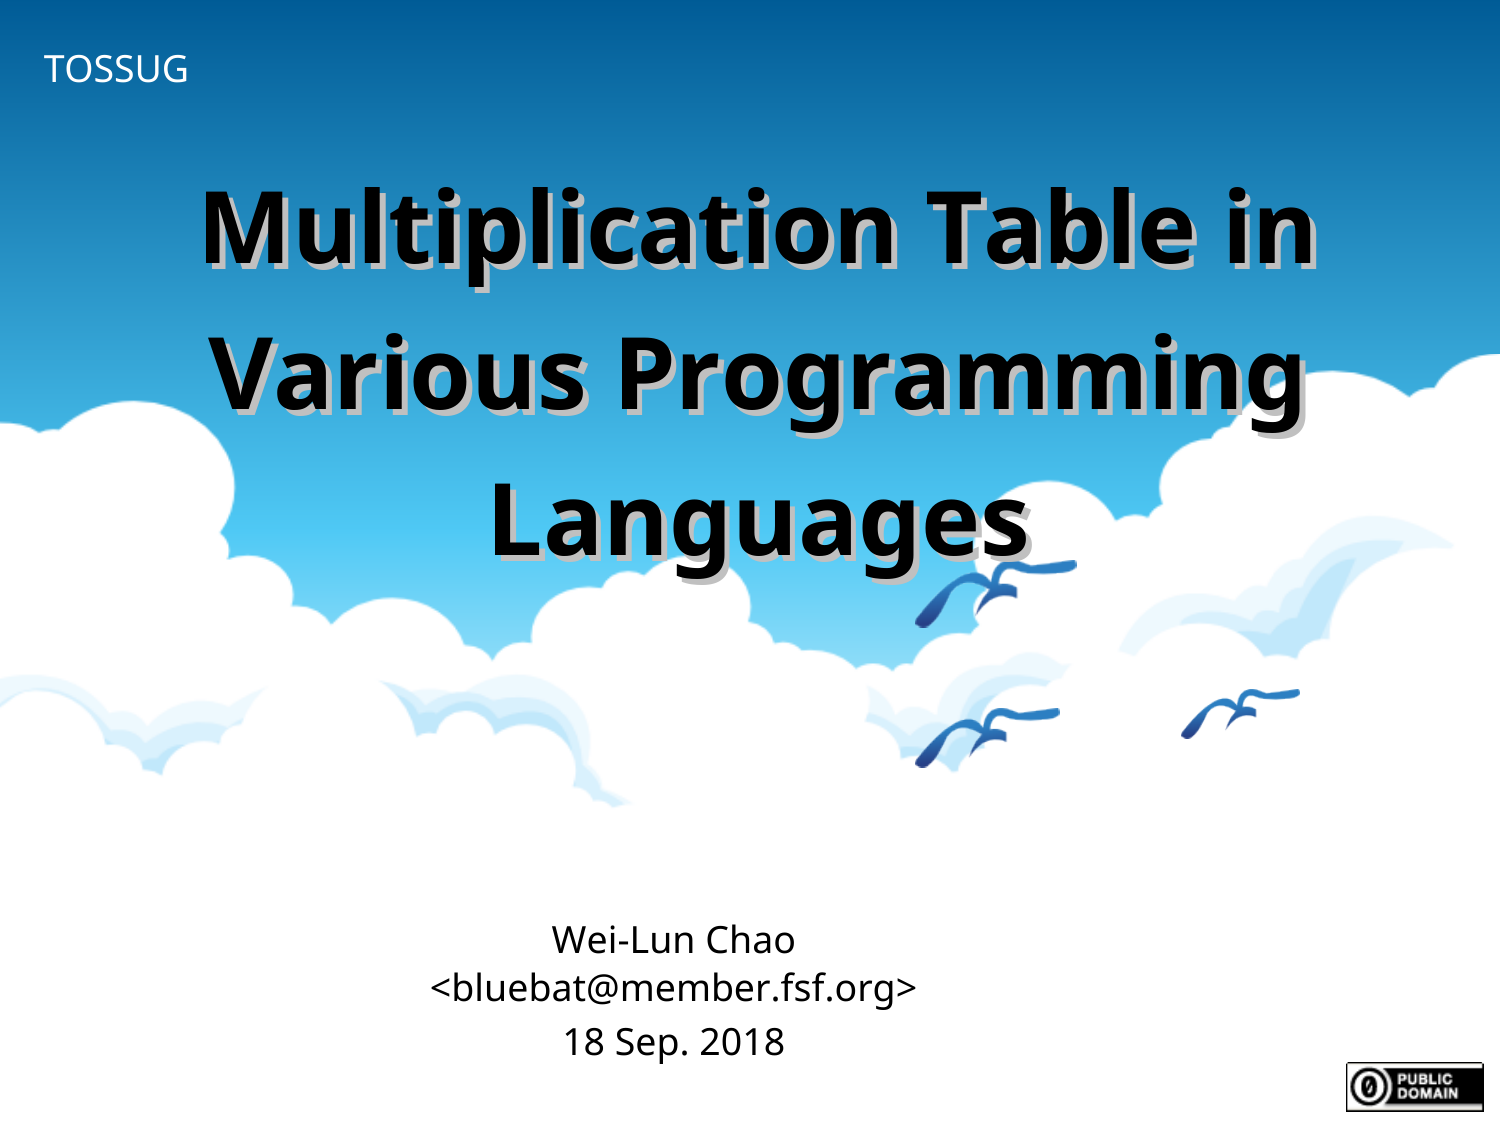

TOSSUG
# Multiplication Table in Various Programming Languages
Wei-Lun Chao <bluebat@member.fsf.org>
18 Sep. 2018